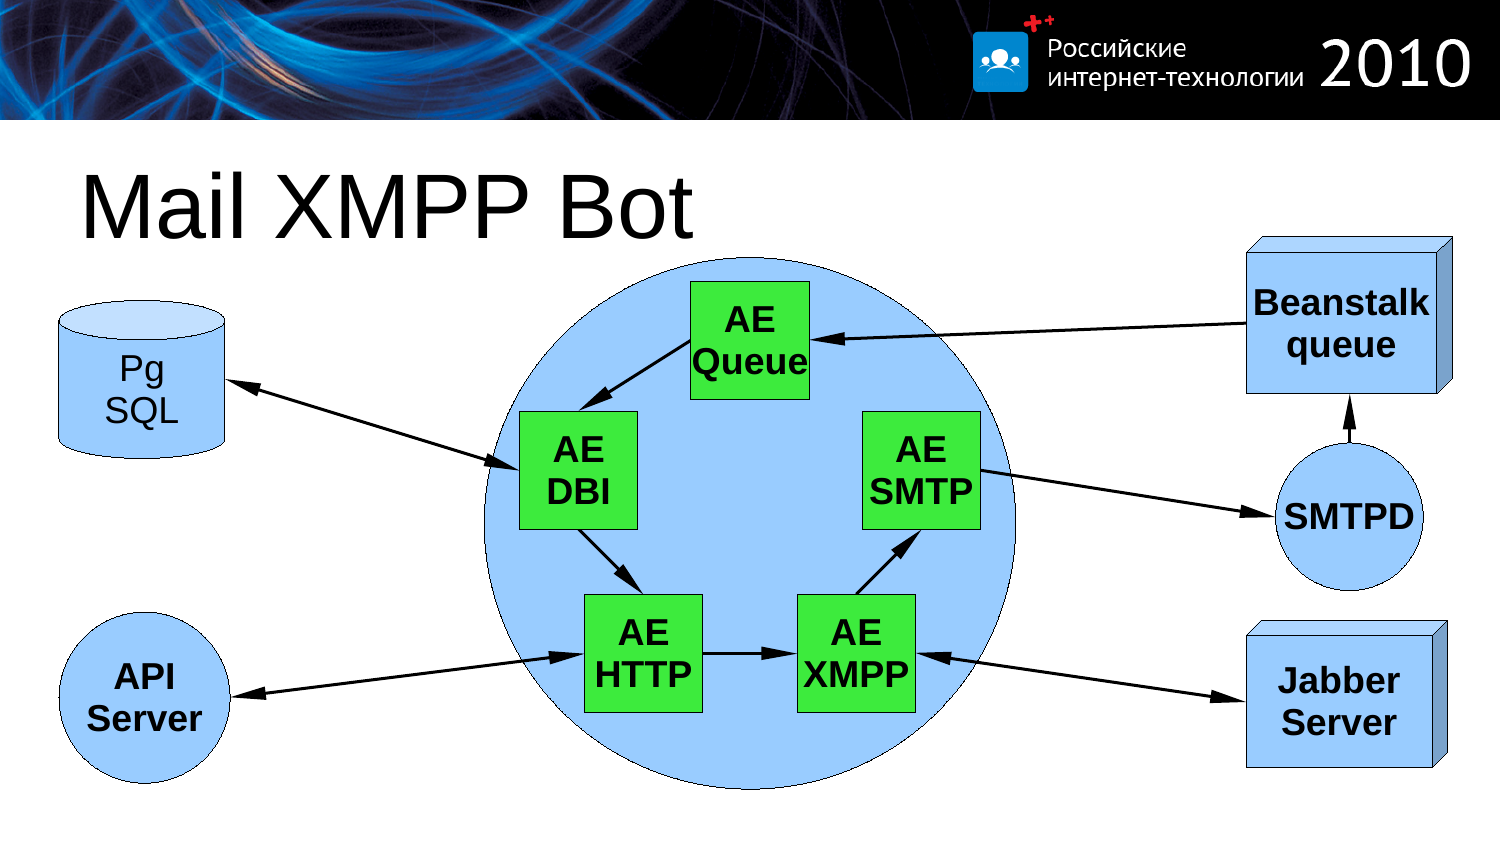

# Mail XMPP Bot
Beanstalk
queue
AE
Queue
Pg
SQL
AE
DBI
AE
SMTP
SMTPD
AE
HTTP
AE
XMPP
API
Server
Jabber
Server